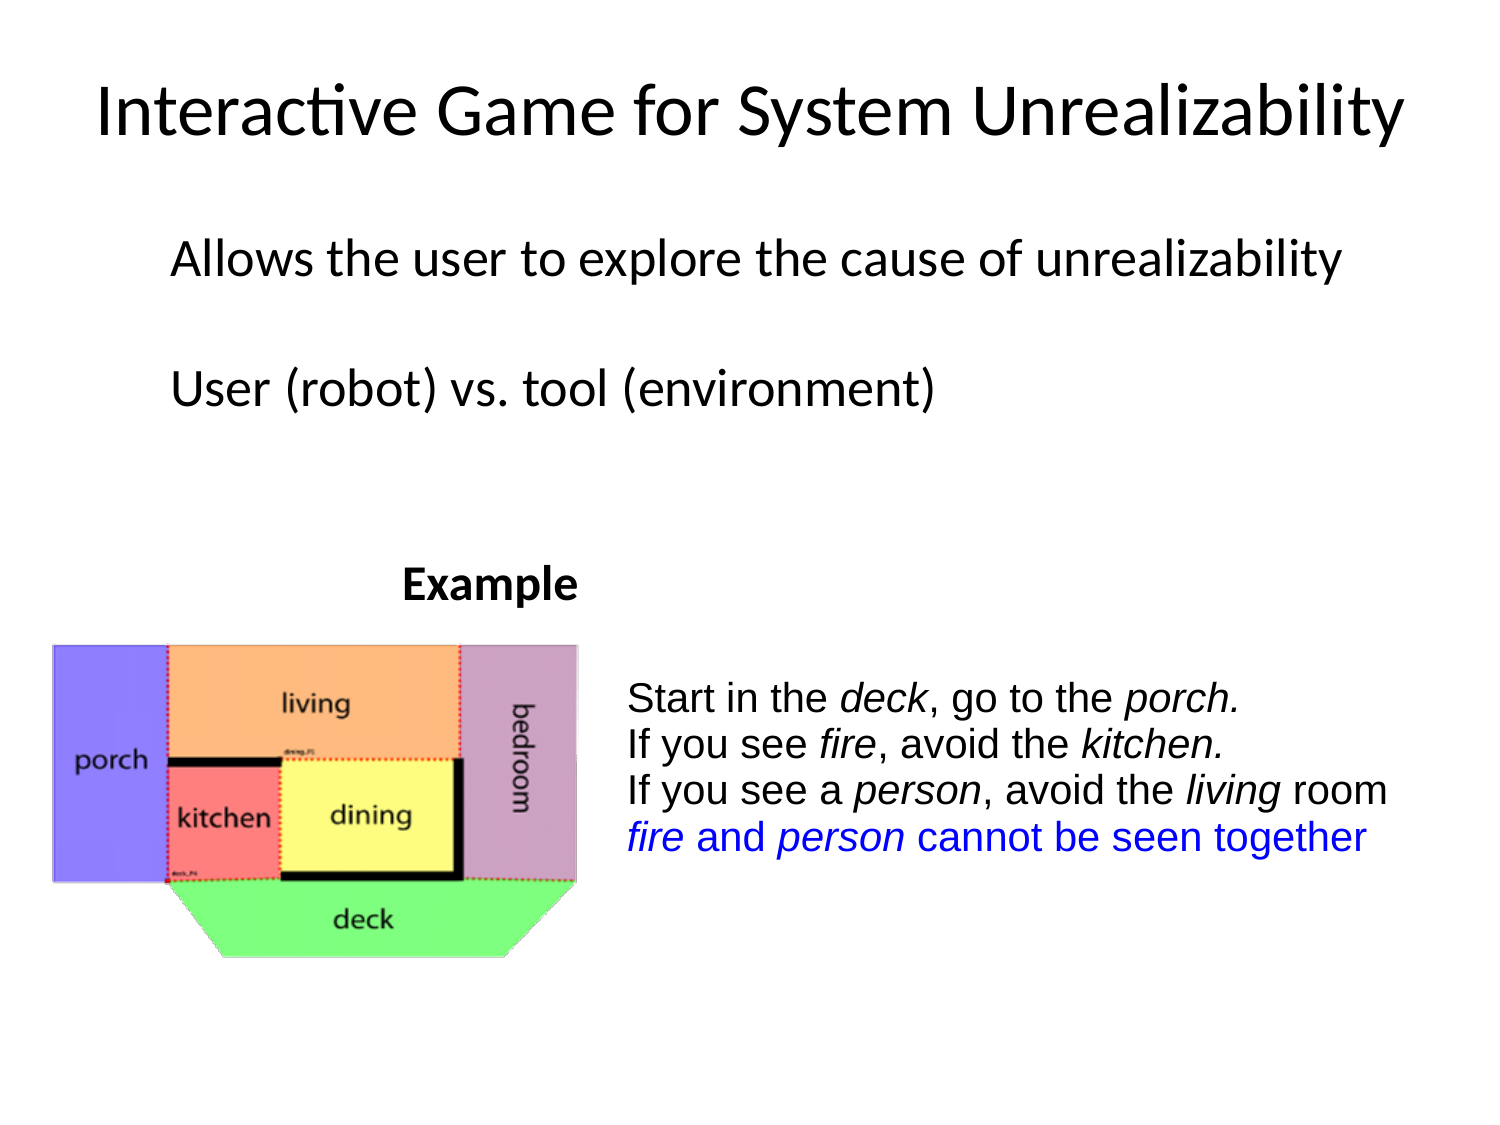

Interactive Game for System Unrealizability
Allows the user to explore the cause of unrealizability
User (robot) vs. tool (environment)
Example
Start in the deck, go to the porch.
If you see fire, avoid the kitchen.
If you see a person, avoid the living room
fire and person cannot be seen together